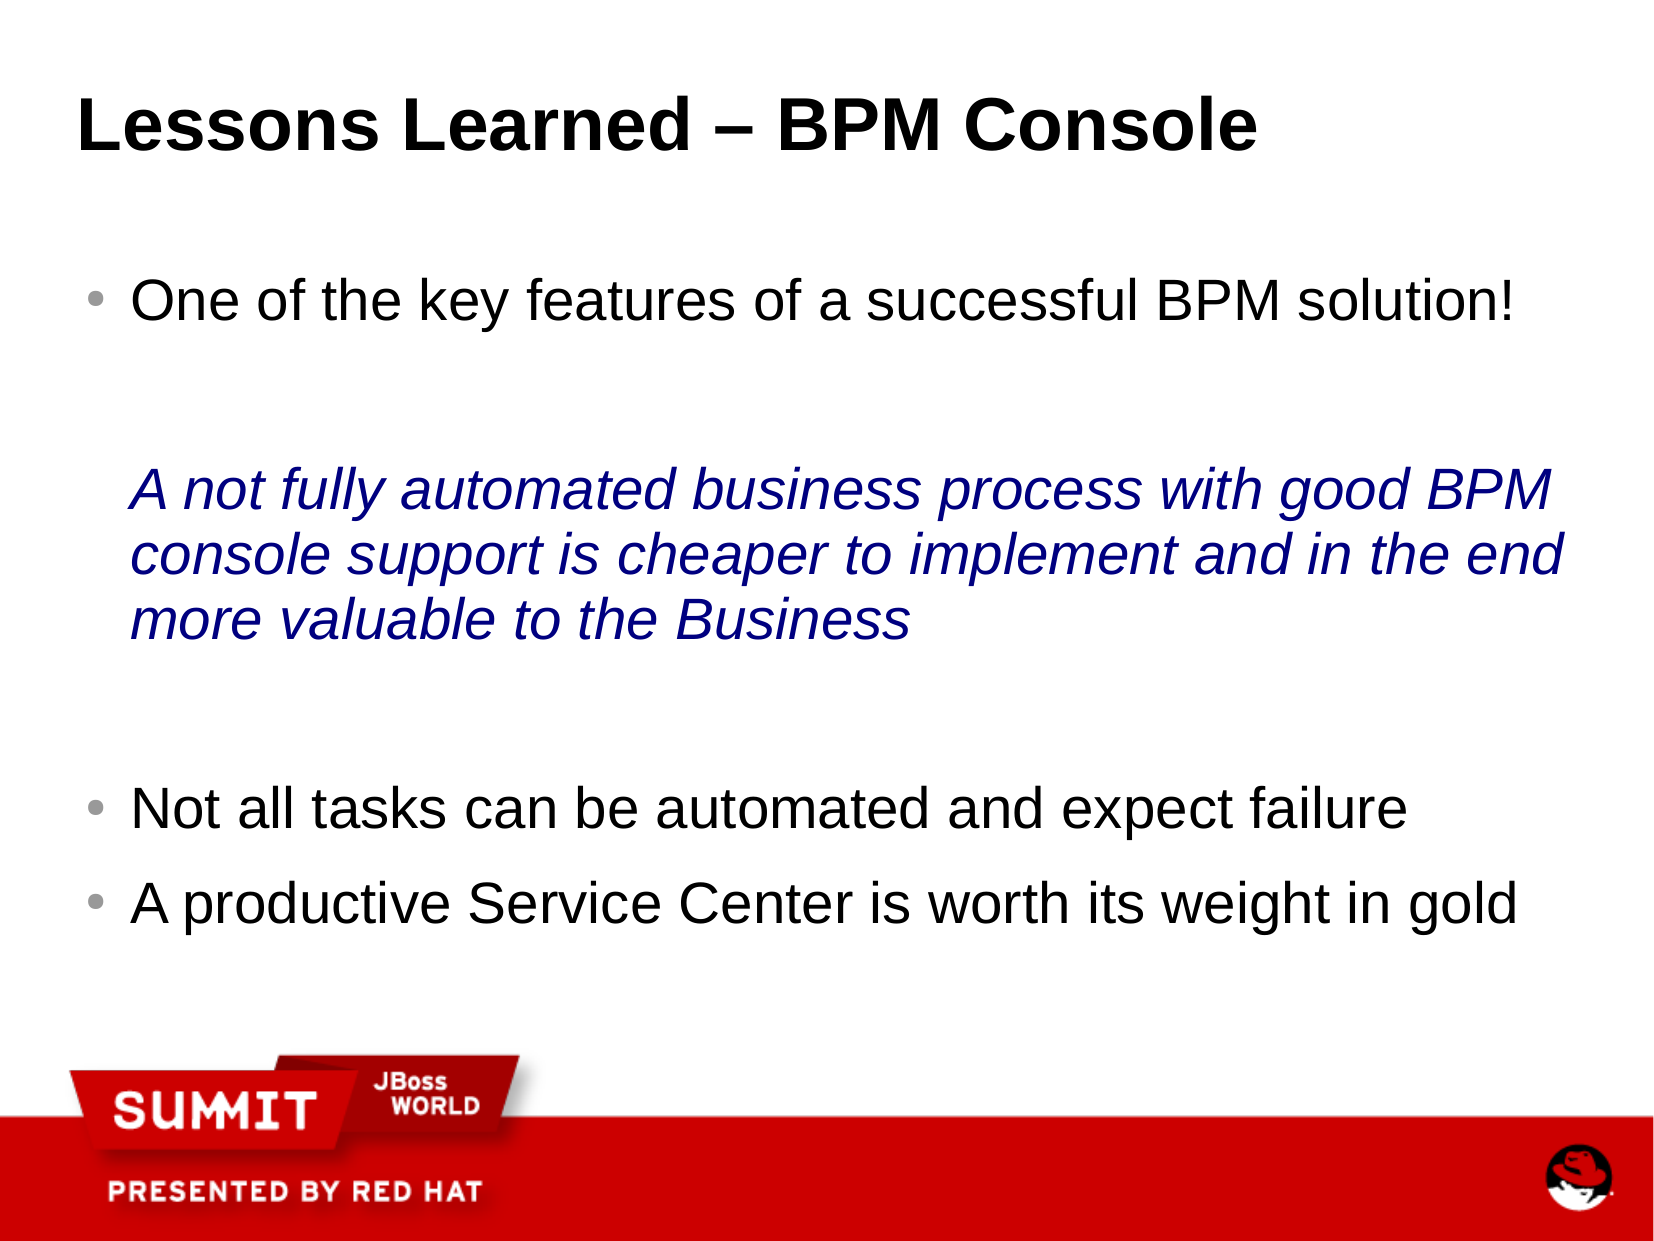

# Lessons Learned – BPM Console
One of the key features of a successful BPM solution!
A not fully automated business process with good BPM console support is cheaper to implement and in the end more valuable to the Business
Not all tasks can be automated and expect failure
A productive Service Center is worth its weight in gold